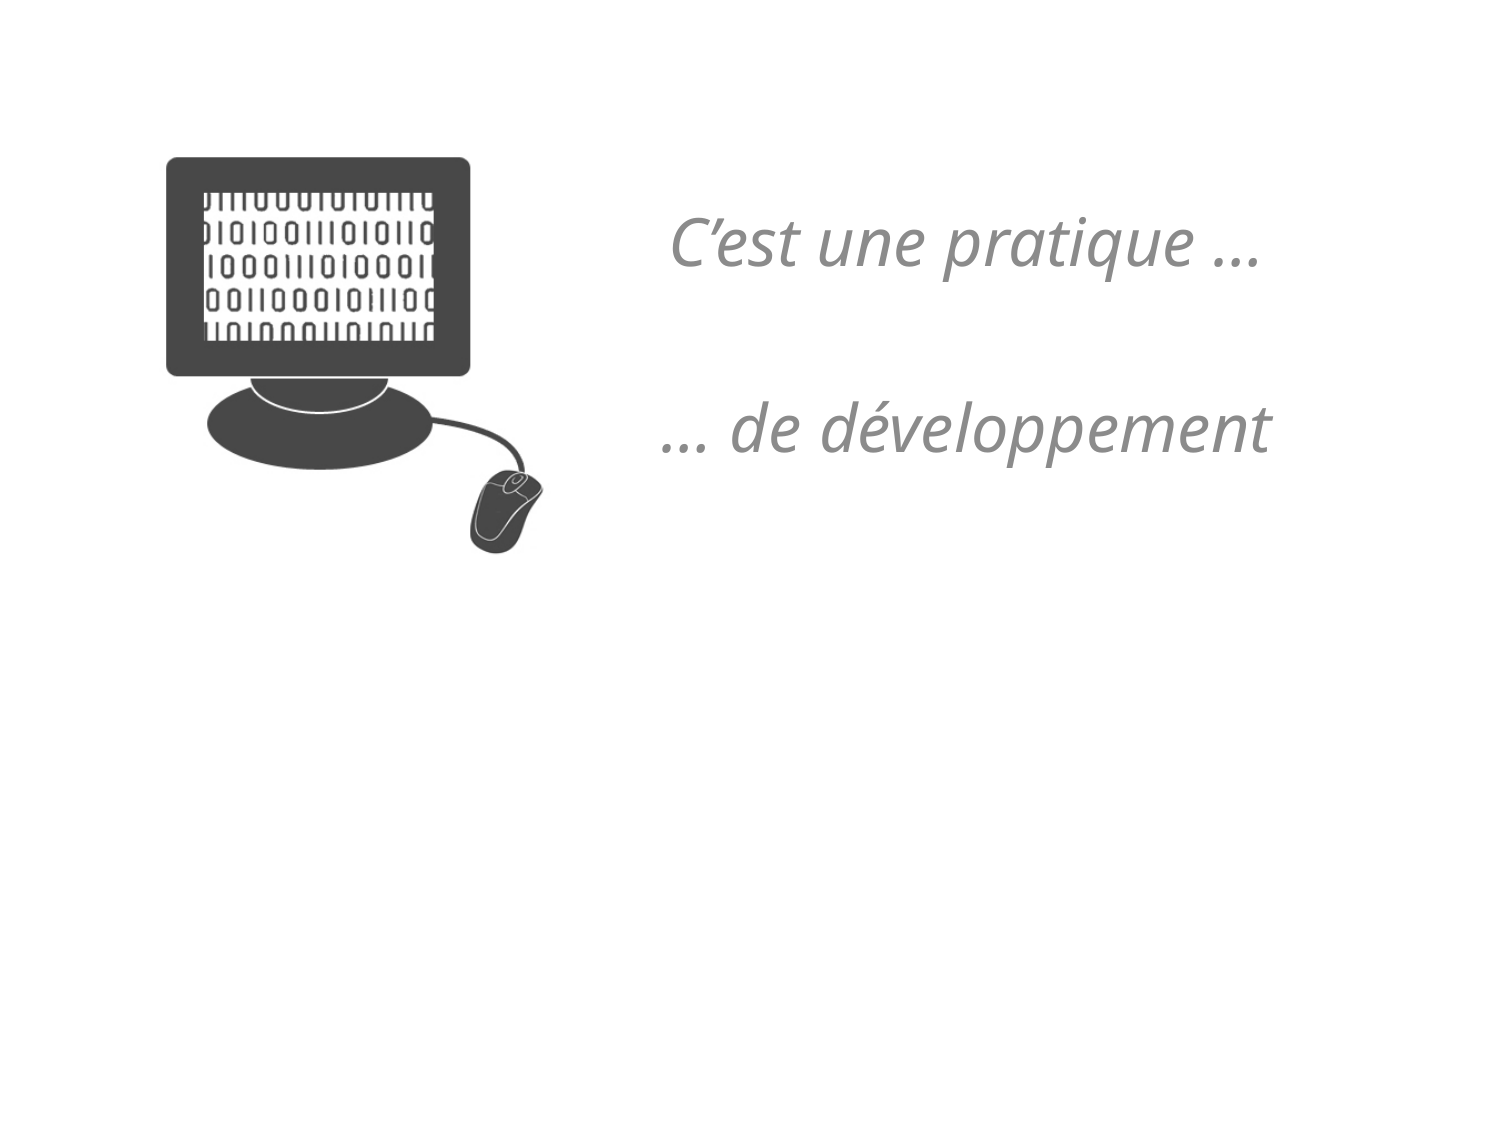

C’est une pratique …
… de développement